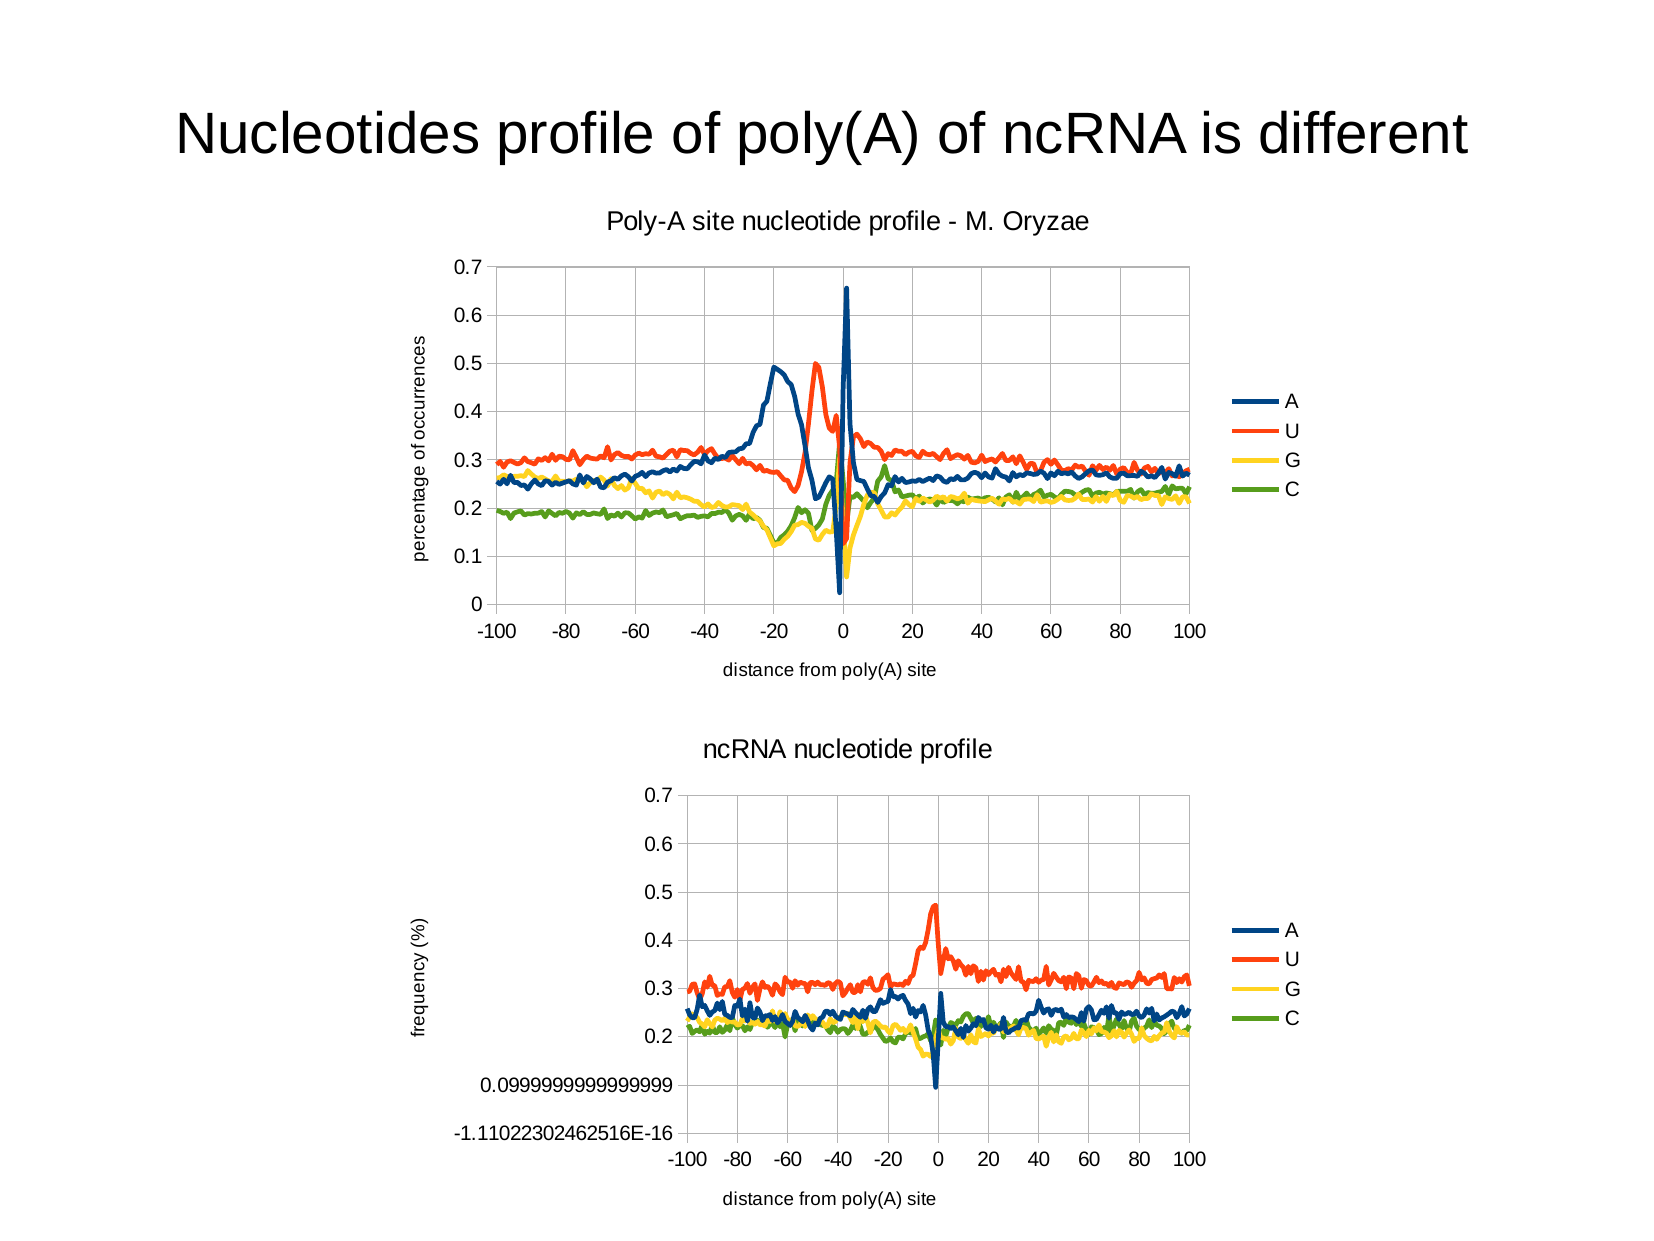

# Nucleotides profile of poly(A) of ncRNA is different
### Chart: Poly-A site nucleotide profile - M. Oryzae
| Category | A | U | G | C |
|---|---|---|---|---|
### Chart: ncRNA nucleotide profile
| Category | A | U | G | C |
|---|---|---|---|---|